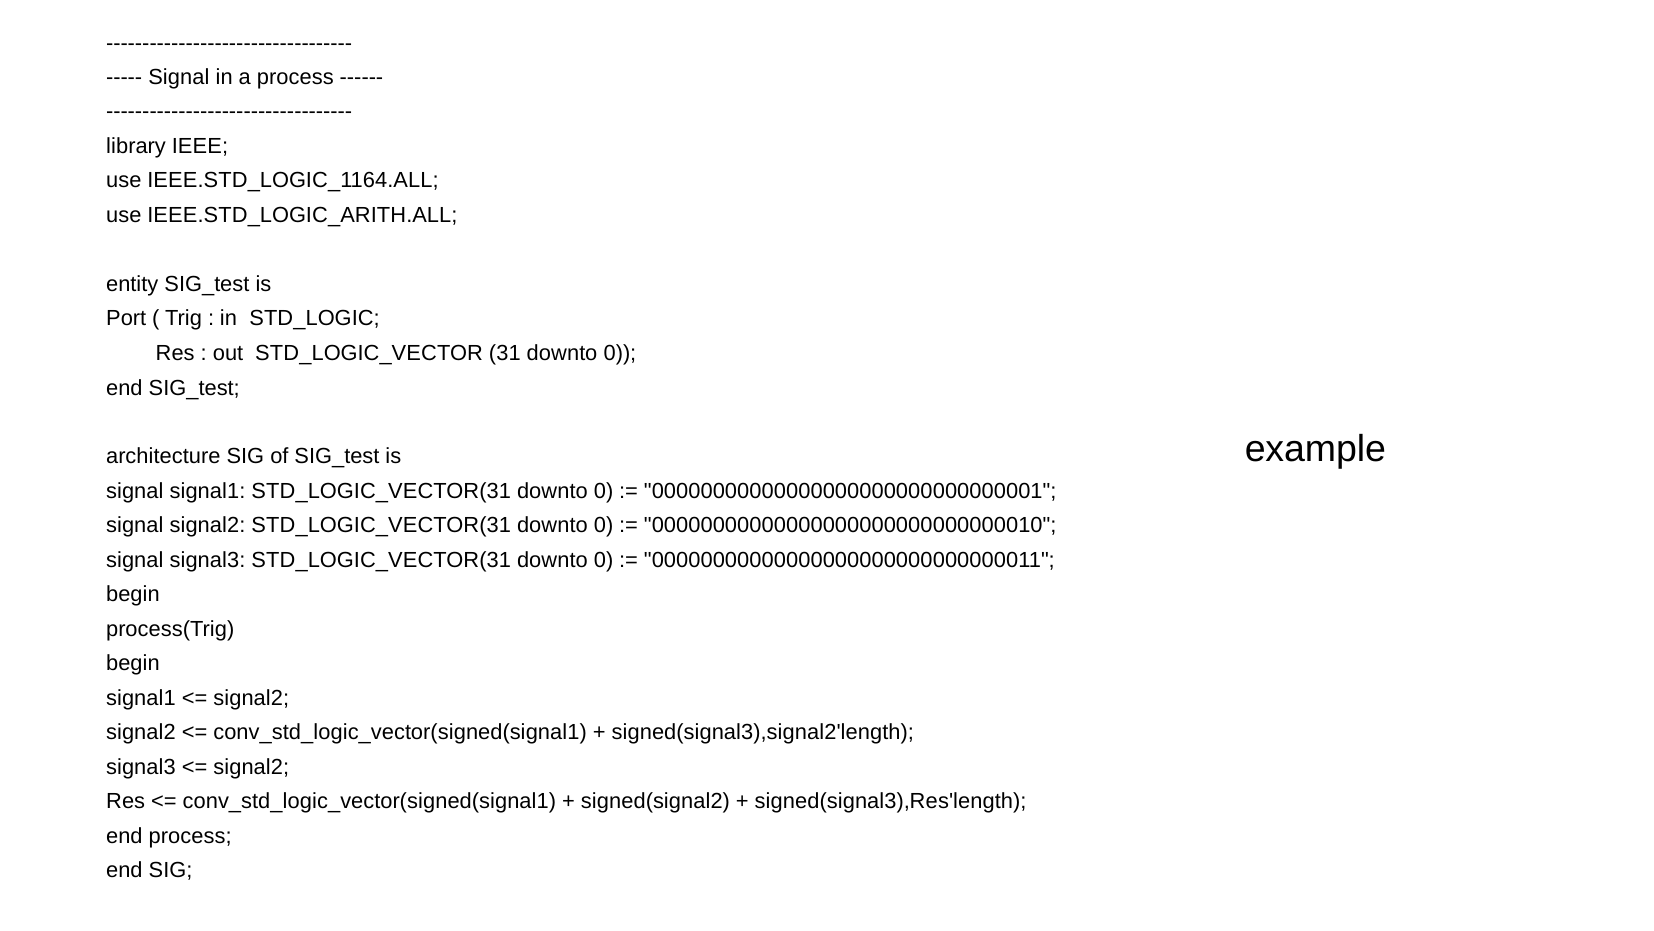

# ----------------------------------
----- Signal in a process ------
----------------------------------
library IEEE;
use IEEE.STD_LOGIC_1164.ALL;
use IEEE.STD_LOGIC_ARITH.ALL;
entity SIG_test is
Port ( Trig : in STD_LOGIC;
 	Res : out STD_LOGIC_VECTOR (31 downto 0));
end SIG_test;
architecture SIG of SIG_test is
signal signal1: STD_LOGIC_VECTOR(31 downto 0) := "00000000000000000000000000000001";
signal signal2: STD_LOGIC_VECTOR(31 downto 0) := "00000000000000000000000000000010";
signal signal3: STD_LOGIC_VECTOR(31 downto 0) := "00000000000000000000000000000011";
begin
process(Trig)
begin
signal1 <= signal2;
signal2 <= conv_std_logic_vector(signed(signal1) + signed(signal3),signal2'length);
signal3 <= signal2;
Res <= conv_std_logic_vector(signed(signal1) + signed(signal2) + signed(signal3),Res'length);
end process;
end SIG;
example